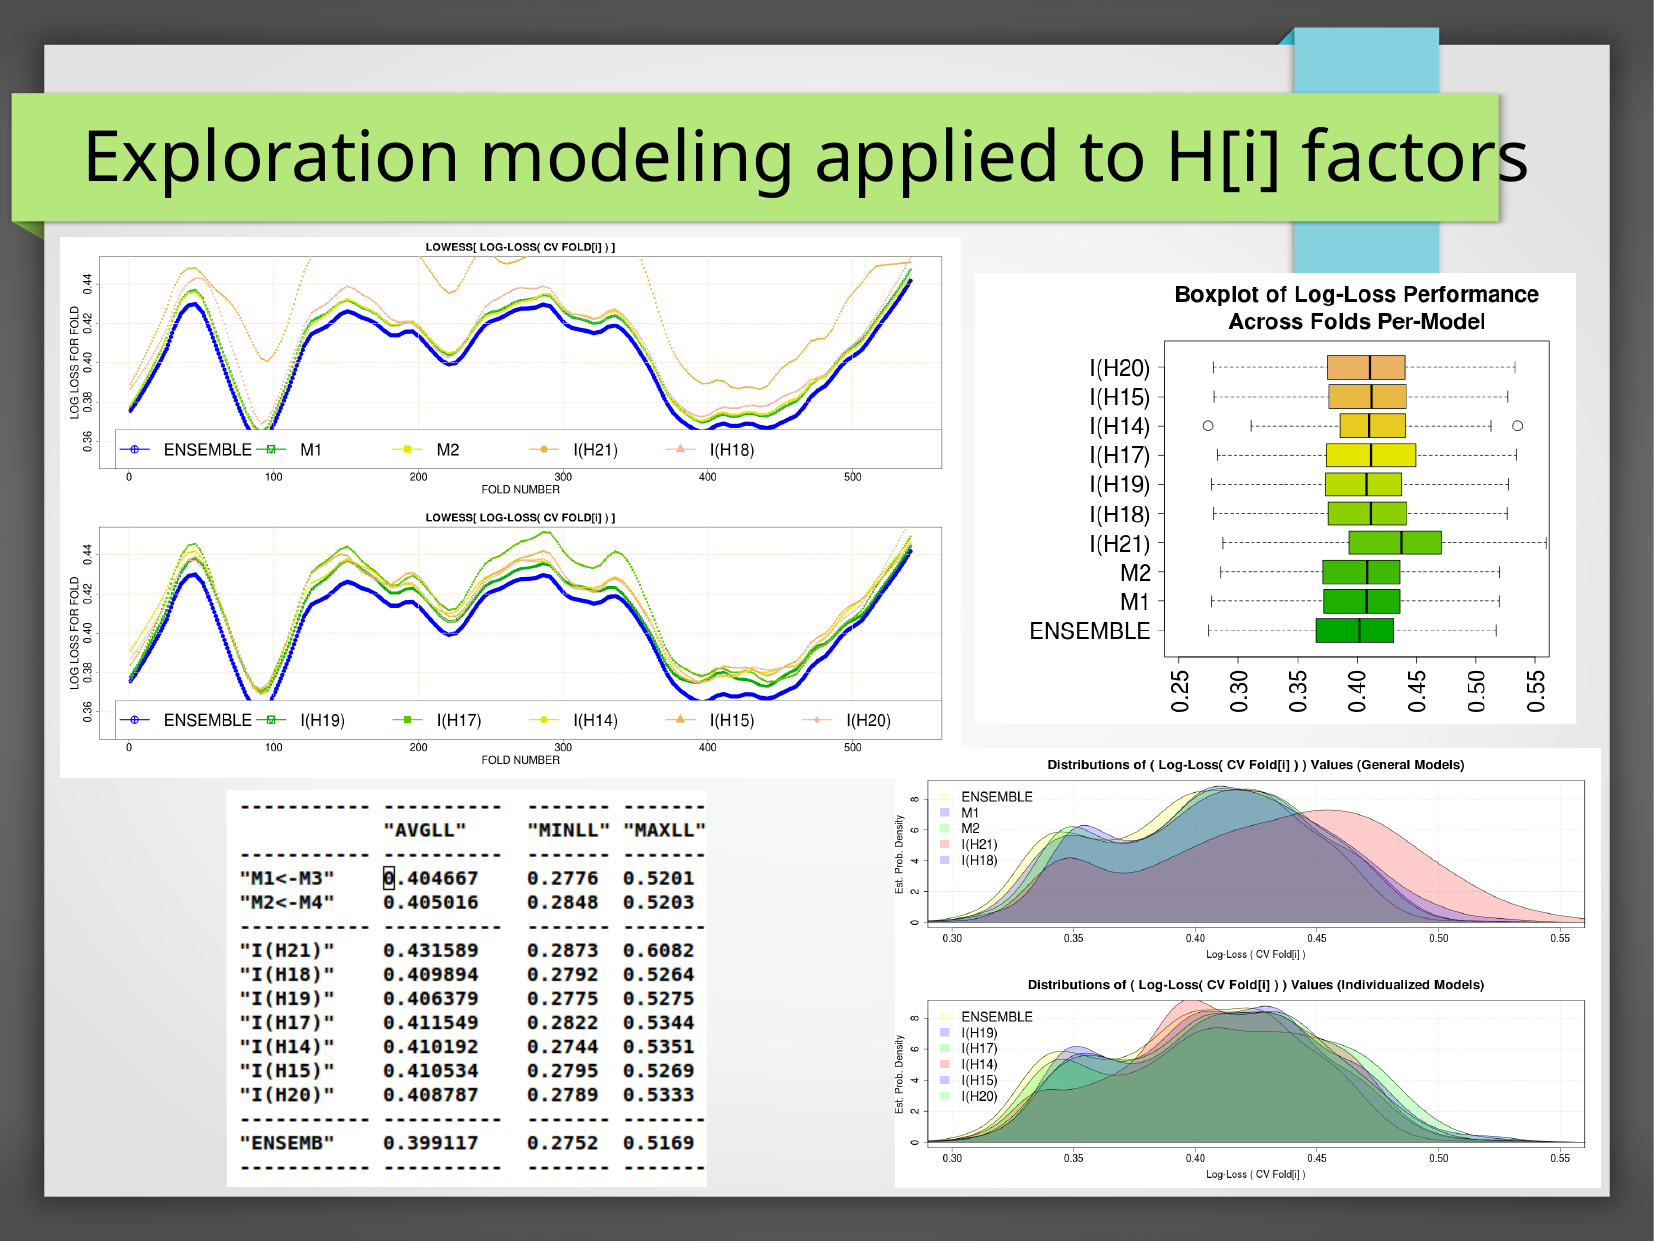

# Exploration modeling applied to H[i] factors